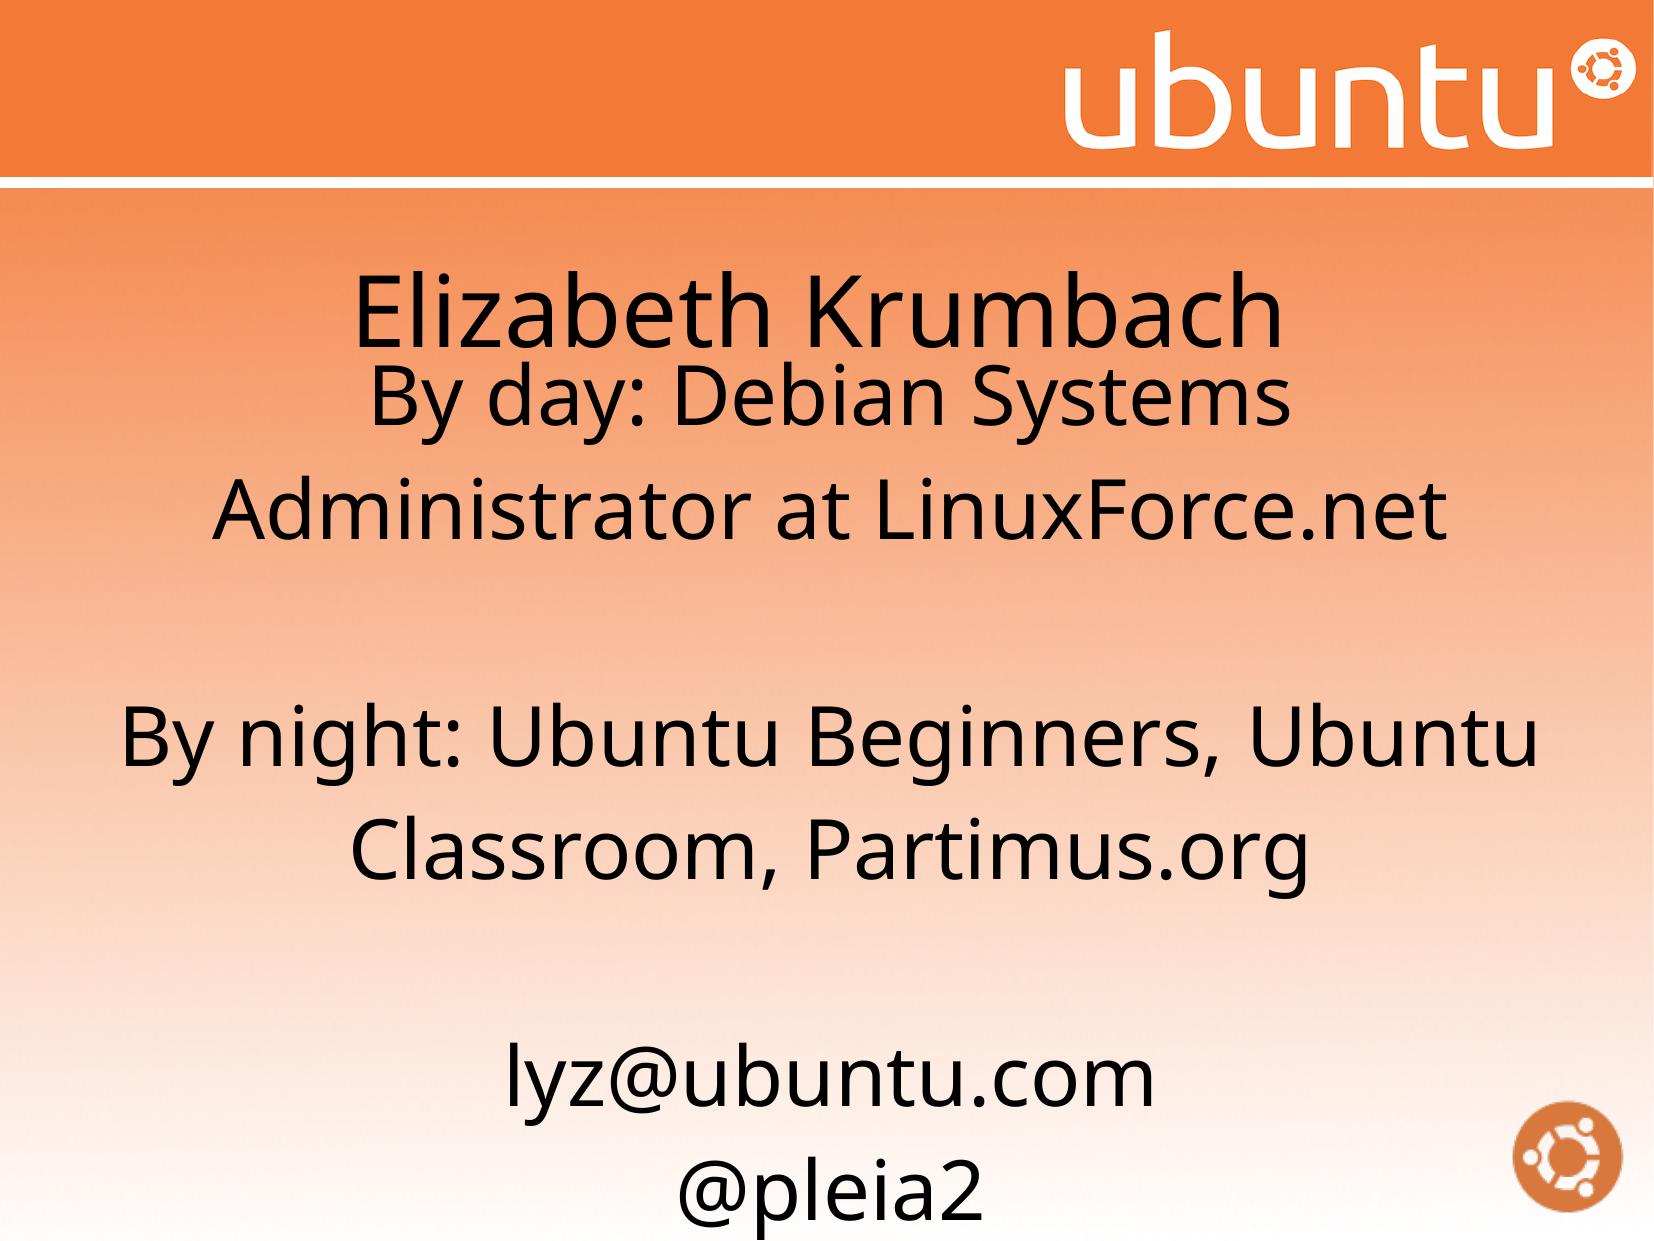

# Elizabeth Krumbach
By day: Debian Systems Administrator at LinuxForce.net
By night: Ubuntu Beginners, Ubuntu Classroom, Partimus.org
lyz@ubuntu.com
@pleia2